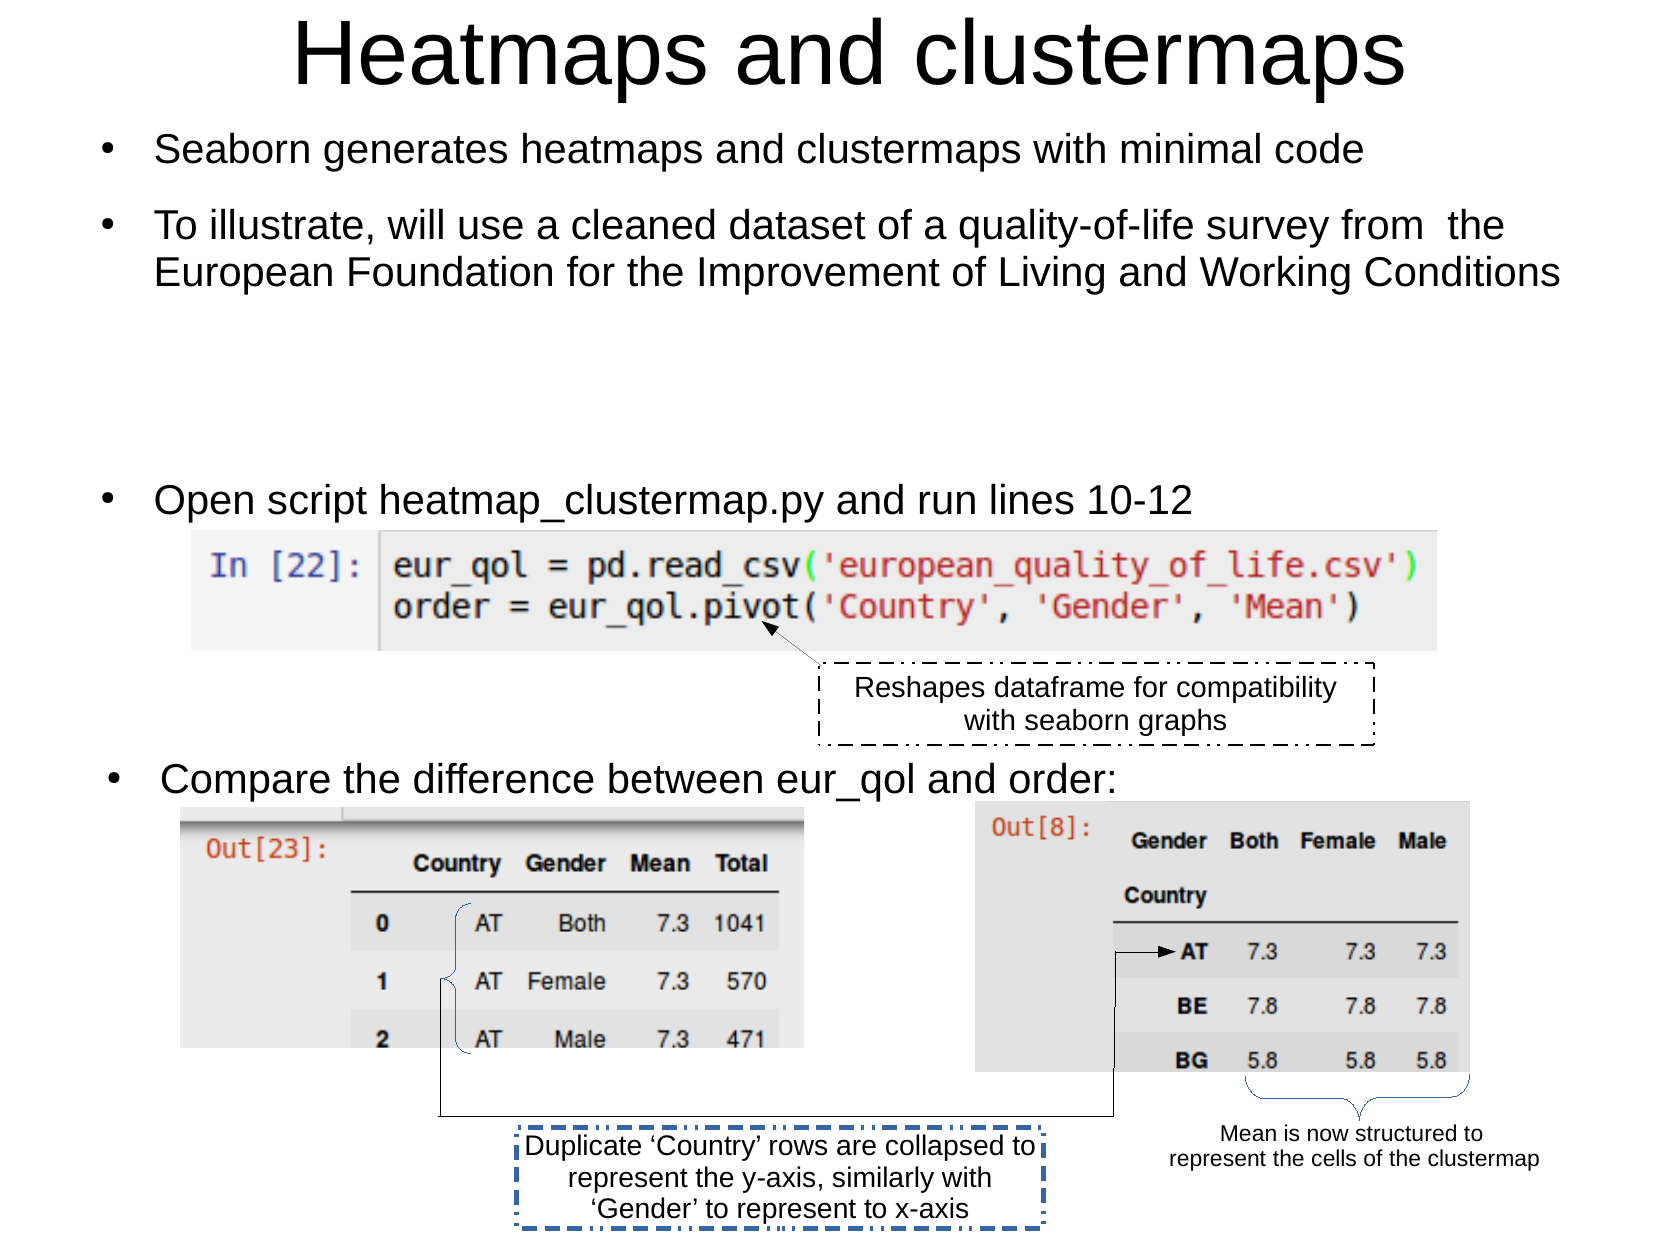

# Heatmaps and clustermaps
Seaborn generates heatmaps and clustermaps with minimal code
To illustrate, will use a cleaned dataset of a quality-of-life survey from the European Foundation for the Improvement of Living and Working Conditions
Open script heatmap_clustermap.py and run lines 10-12
Reshapes dataframe for compatibility with seaborn graphs
Compare the difference between eur_qol and order:
Mean is now structured to
 represent the cells of the clustermap
Duplicate ‘Country’ rows are collapsed to represent the y-axis, similarly with ‘Gender’ to represent to x-axis